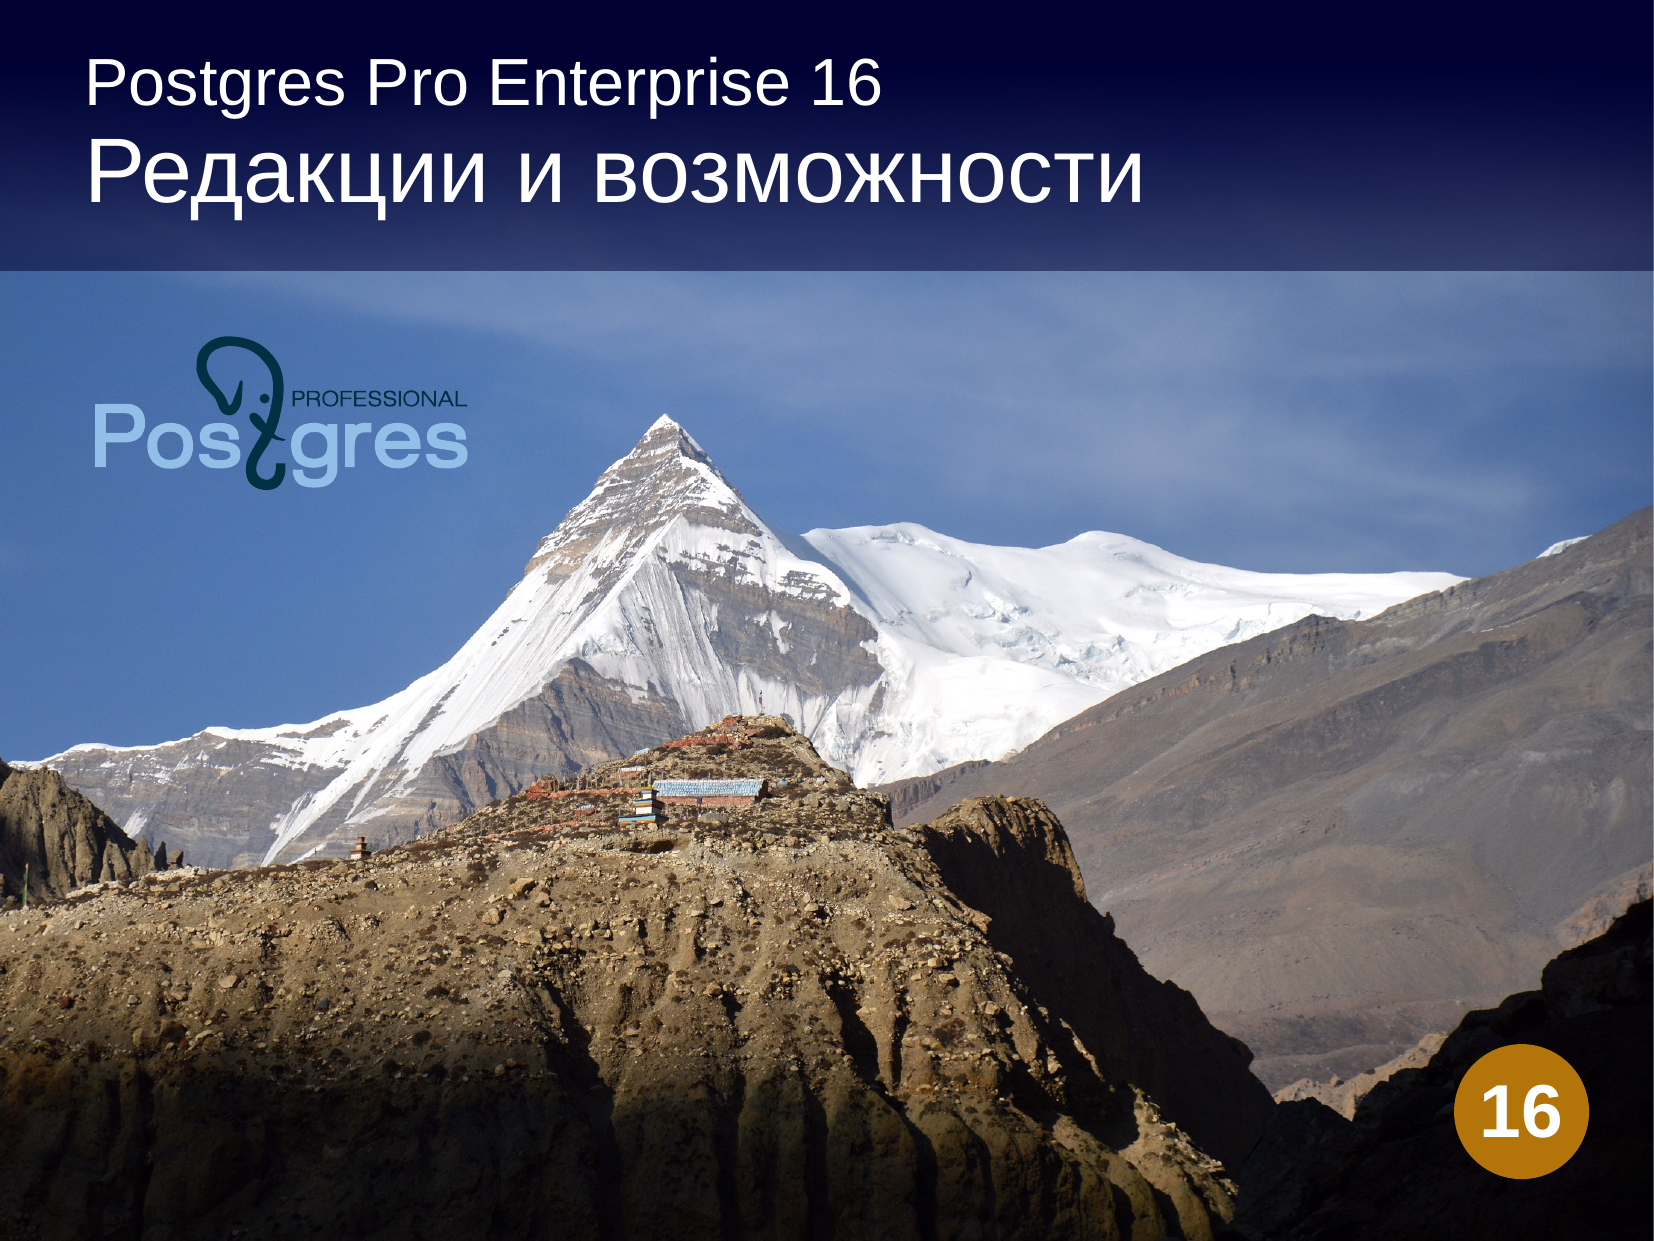

# Postgres Pro Enterprise 16 Редакции и возможности
16